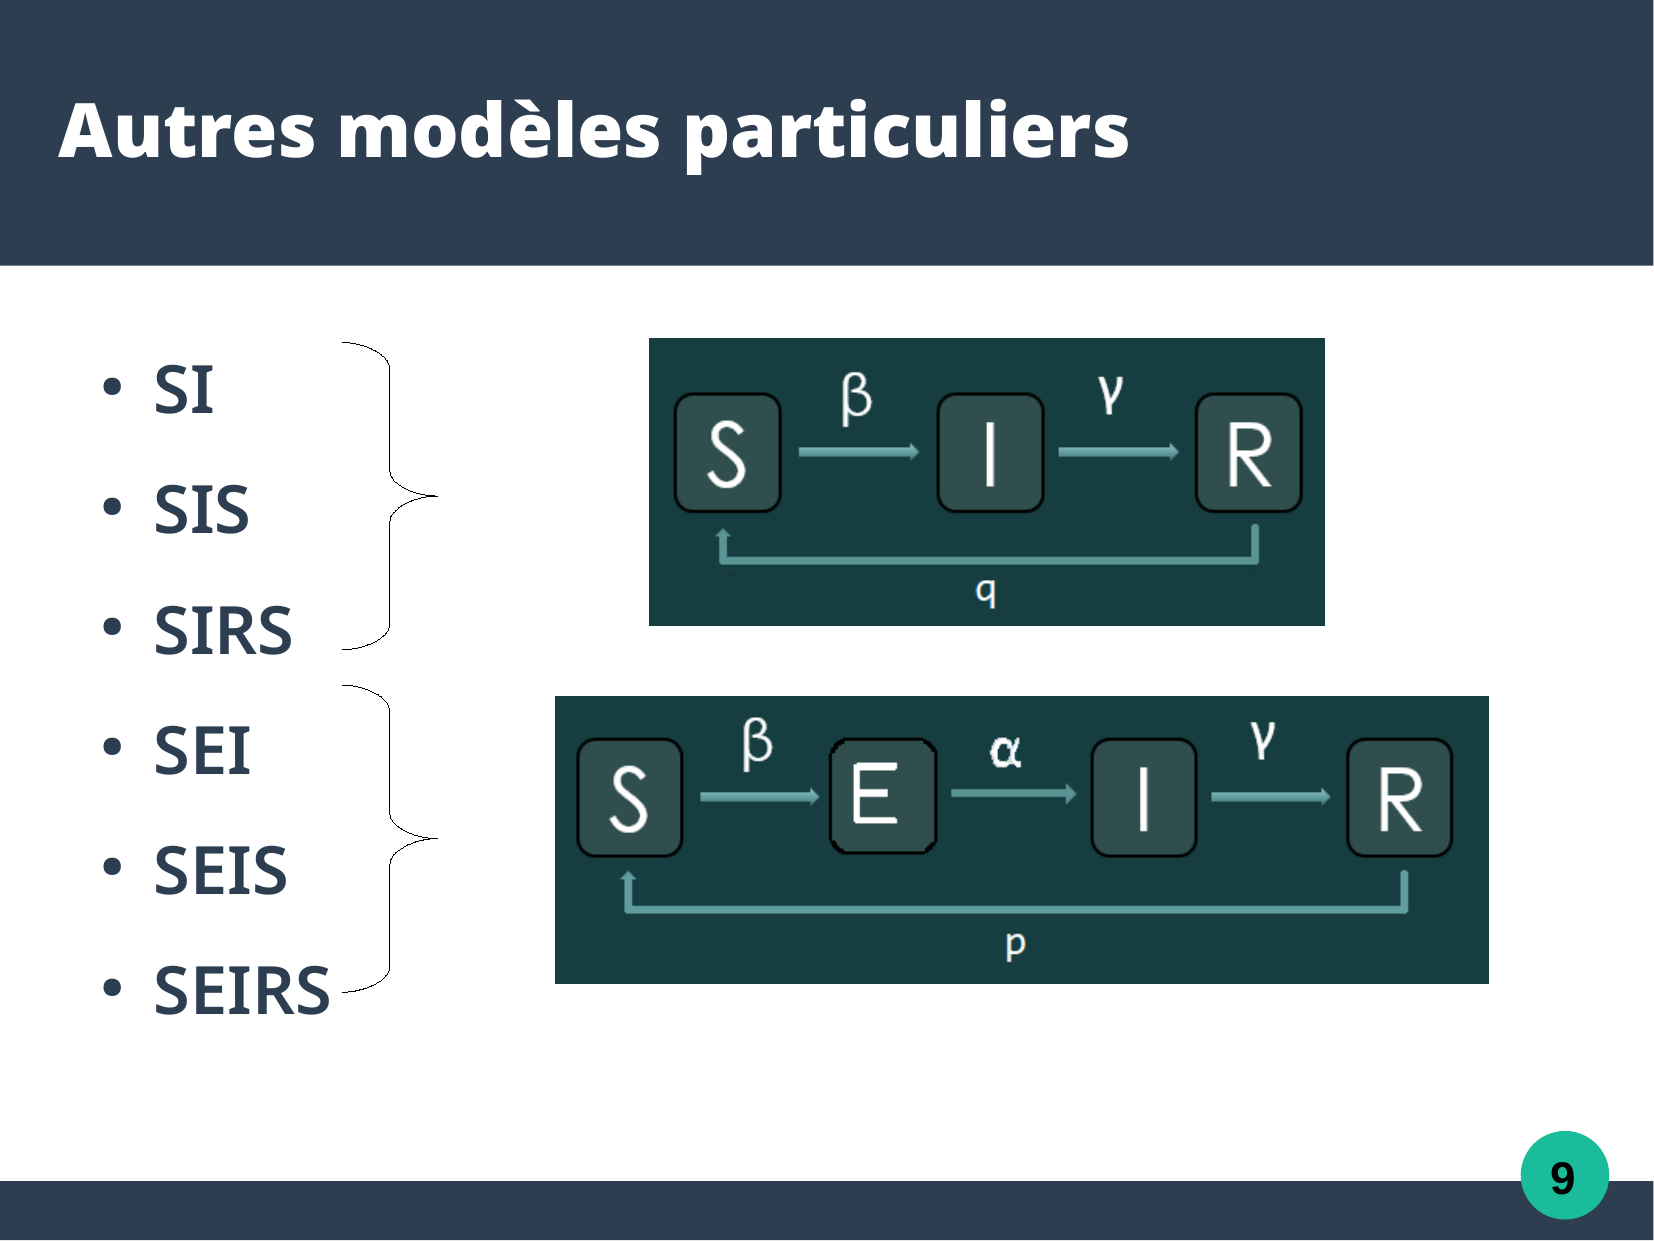

# Autres modèles particuliers
SI
SIS
SIRS
SEI
SEIS
SEIRS
9